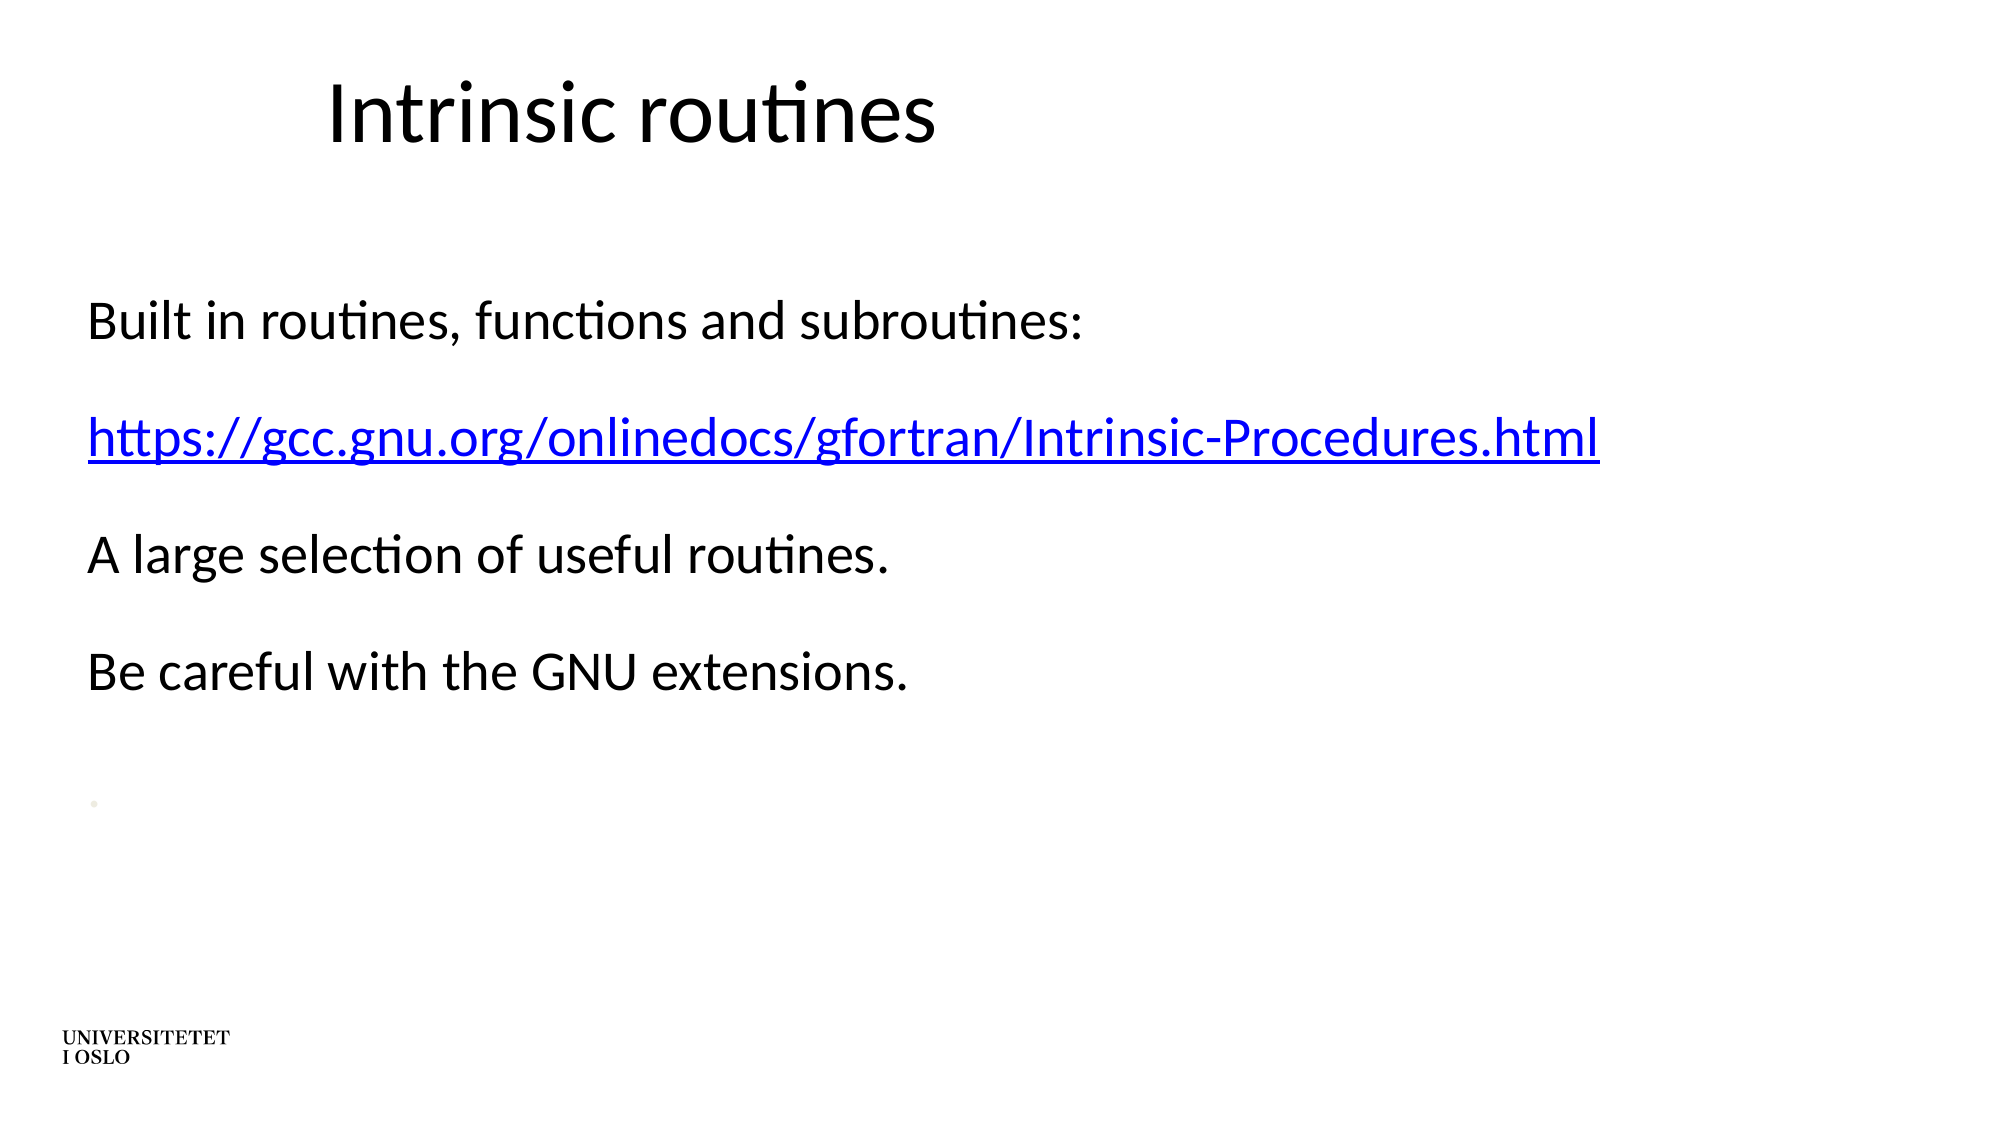

Intrinsic routines
Built in routines, functions and subroutines:
https://gcc.gnu.org/onlinedocs/gfortran/Intrinsic-Procedures.html
A large selection of useful routines.
Be careful with the GNU extensions.
.